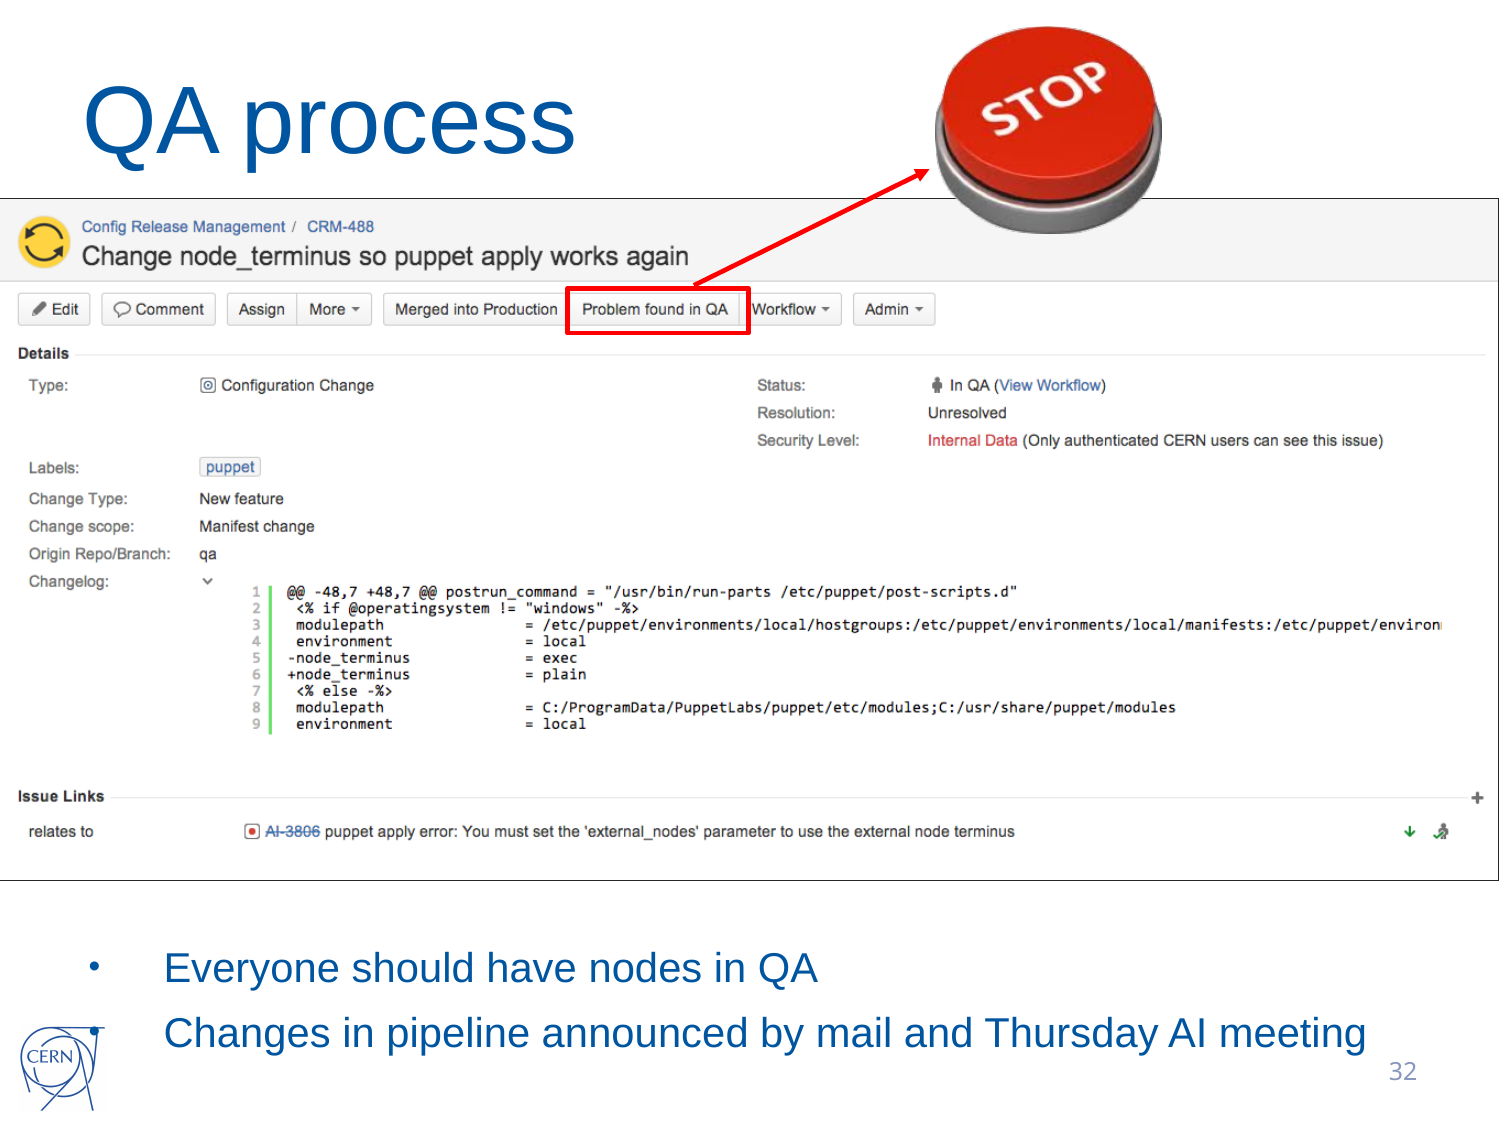

# QA process
Everyone should have nodes in QA
Changes in pipeline announced by mail and Thursday AI meeting